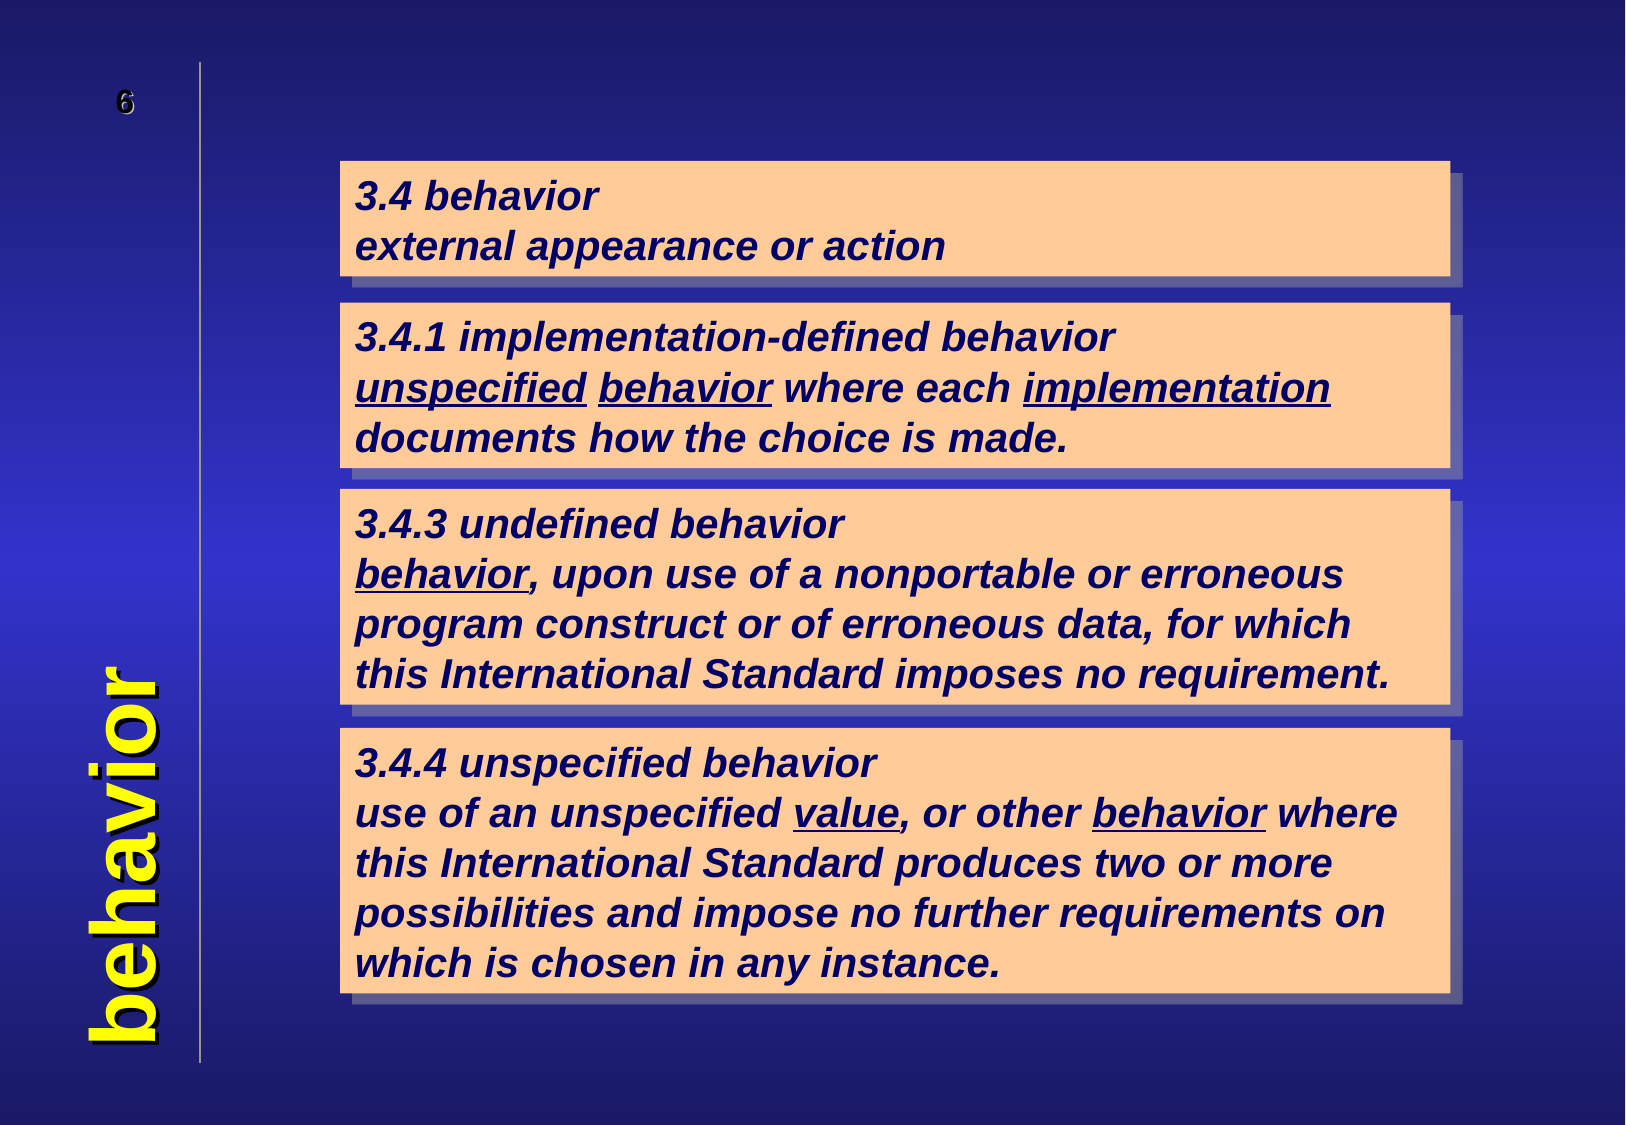

6
3.4 behavior
external appearance or action
3.4.1 implementation-defined behavior
unspecified behavior where each implementation documents how the choice is made.
3.4.3 undefined behavior
behavior, upon use of a nonportable or erroneous program construct or of erroneous data, for which this International Standard imposes no requirement.
# behavior
3.4.4 unspecified behavior
use of an unspecified value, or other behavior where this International Standard produces two or more possibilities and impose no further requirements on which is chosen in any instance.